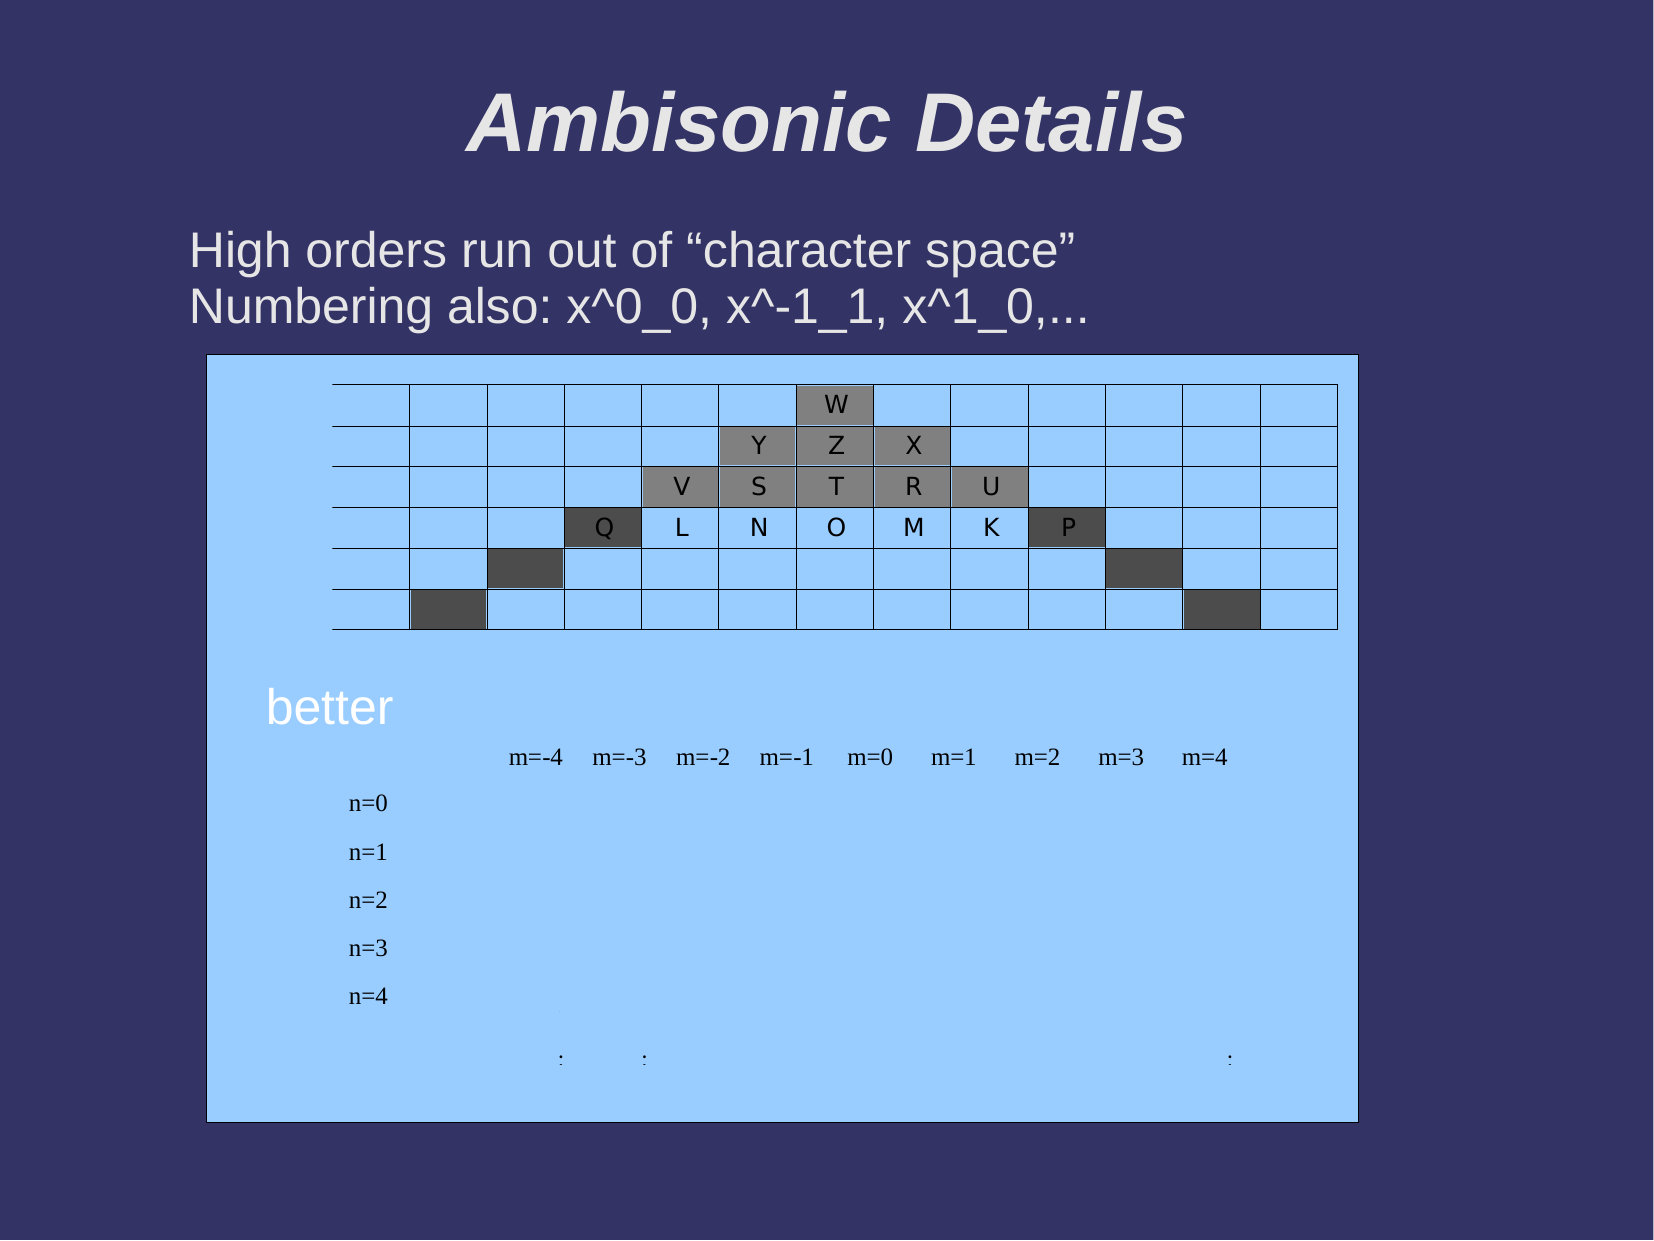

# Ambisonic Details
High orders run out of “character space”
Numbering also: x^0_0, x^-1_1, x^1_0,...
better